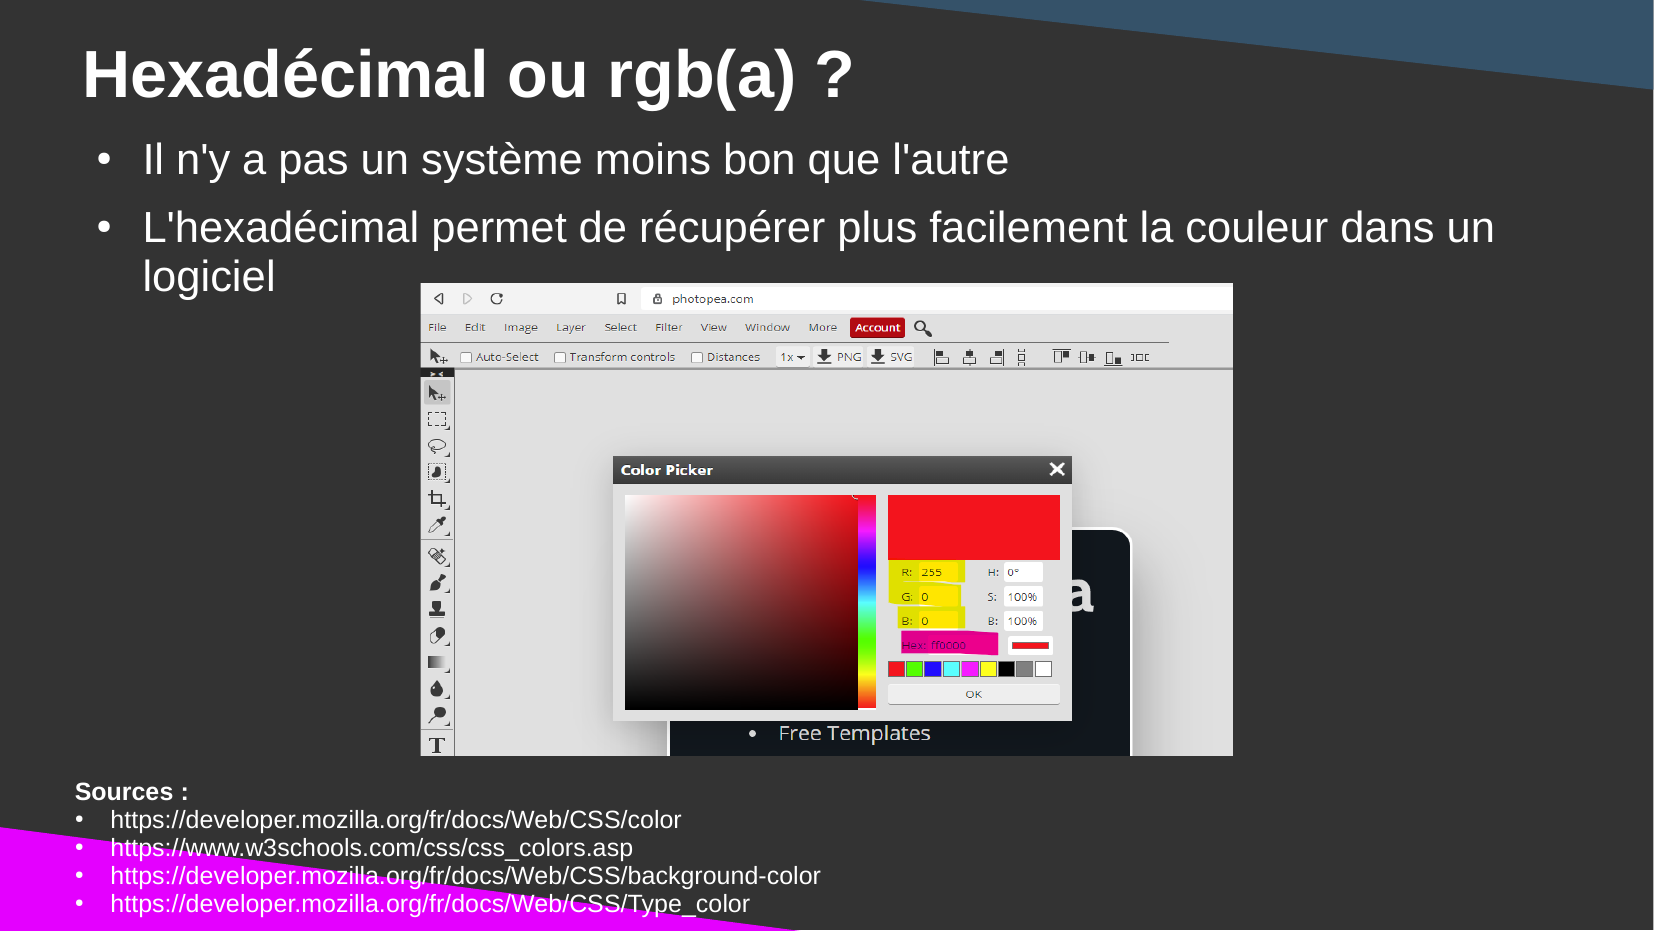

# Hexadécimal ou rgb(a) ?
Il n'y a pas un système moins bon que l'autre
L'hexadécimal permet de récupérer plus facilement la couleur dans un logiciel
Sources :
https://developer.mozilla.org/fr/docs/Web/CSS/color
https://www.w3schools.com/css/css_colors.asp
https://developer.mozilla.org/fr/docs/Web/CSS/background-color
https://developer.mozilla.org/fr/docs/Web/CSS/Type_color